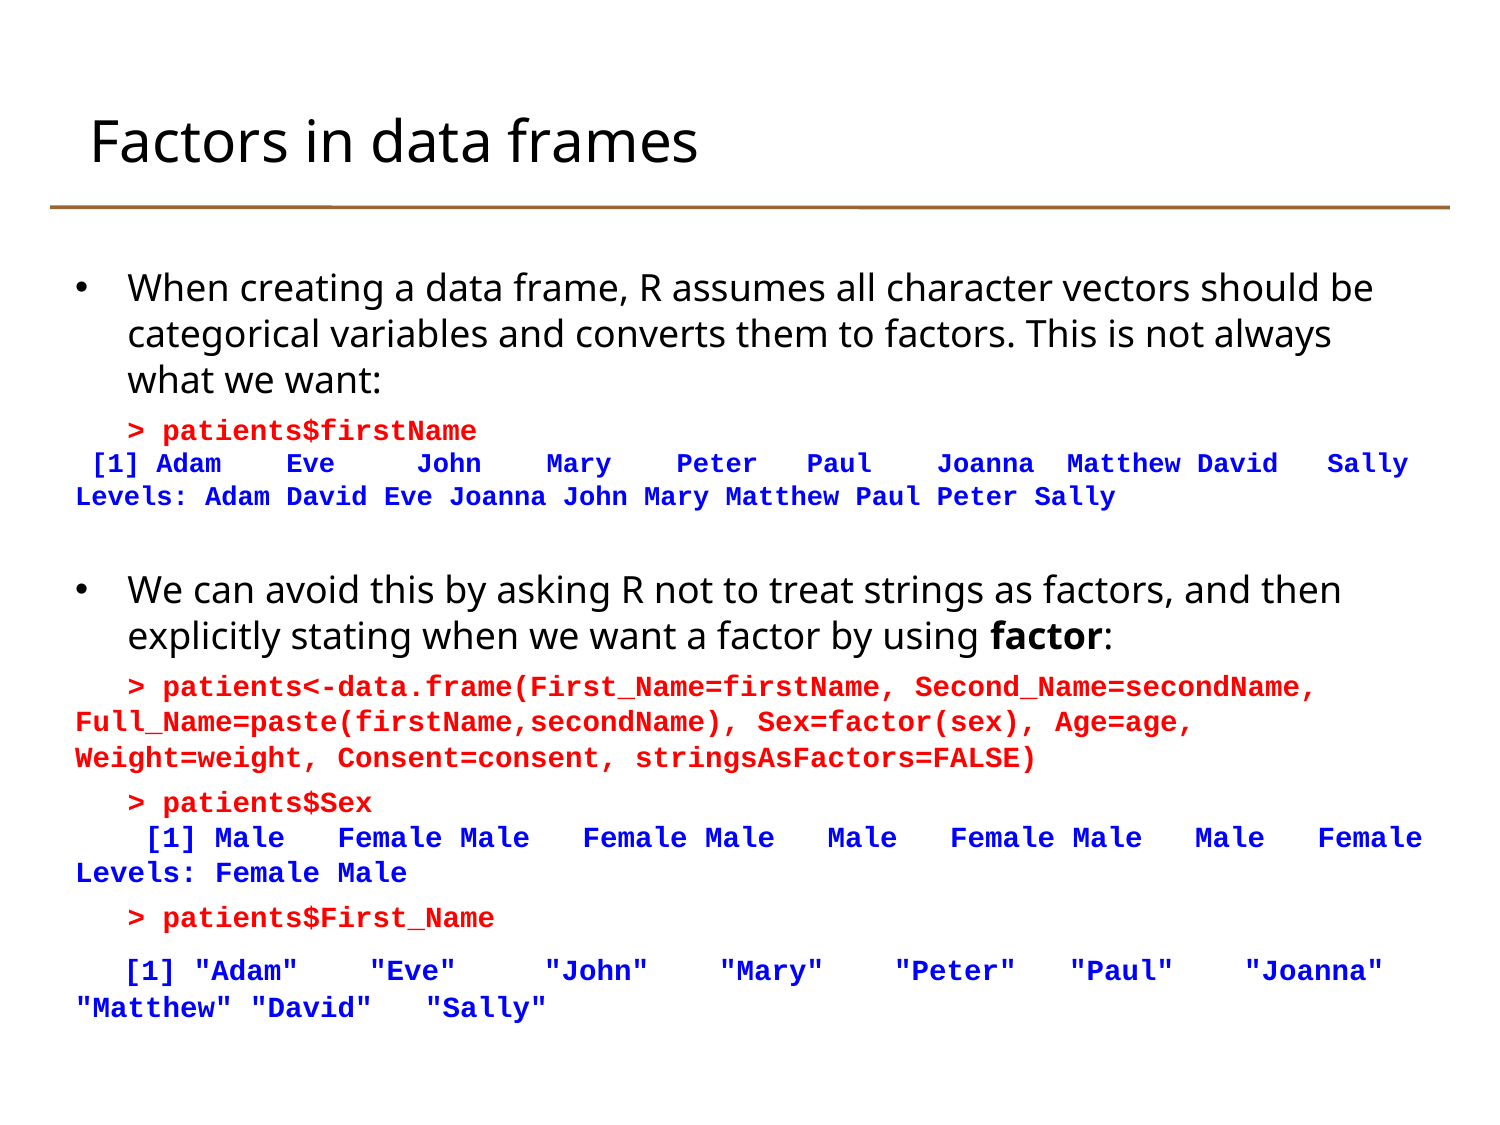

Factors in data frames
When creating a data frame, R assumes all character vectors should be categorical variables and converts them to factors. This is not always what we want:
> patients$firstName
 [1] Adam Eve John Mary Peter Paul Joanna Matthew David Sally
Levels: Adam David Eve Joanna John Mary Matthew Paul Peter Sally
We can avoid this by asking R not to treat strings as factors, and then explicitly stating when we want a factor by using factor:
 > patients<-data.frame(First_Name=firstName, Second_Name=secondName, Full_Name=paste(firstName,secondName), Sex=factor(sex), Age=age, Weight=weight, Consent=consent, stringsAsFactors=FALSE)
 > patients$Sex
 [1] Male Female Male Female Male Male Female Male Male Female
Levels: Female Male
 > patients$First_Name
 [1] "Adam" "Eve" "John" "Mary" "Peter" "Paul" "Joanna" "Matthew" "David" "Sally"